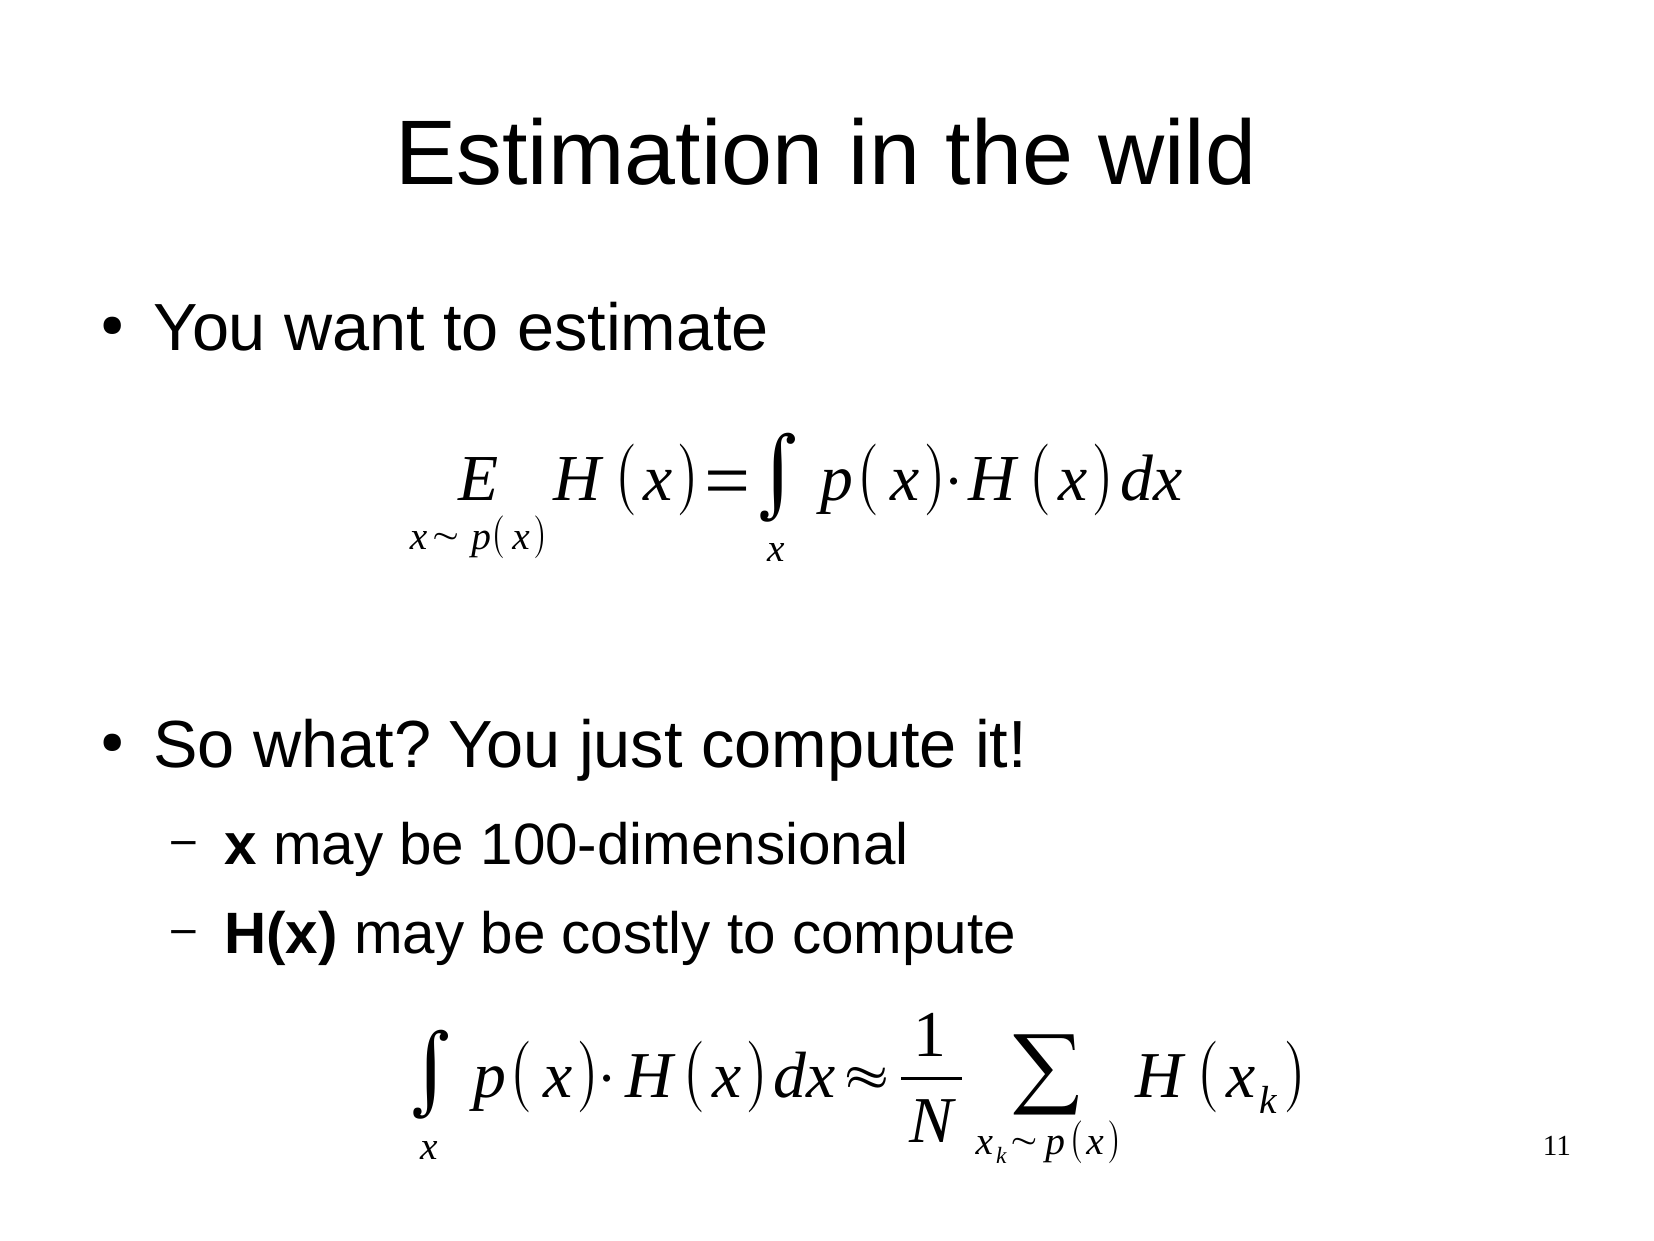

# Estimation in the wild
You want to estimate
So what? You just compute it!
x may be 100-dimensional
H(x) may be costly to compute
11